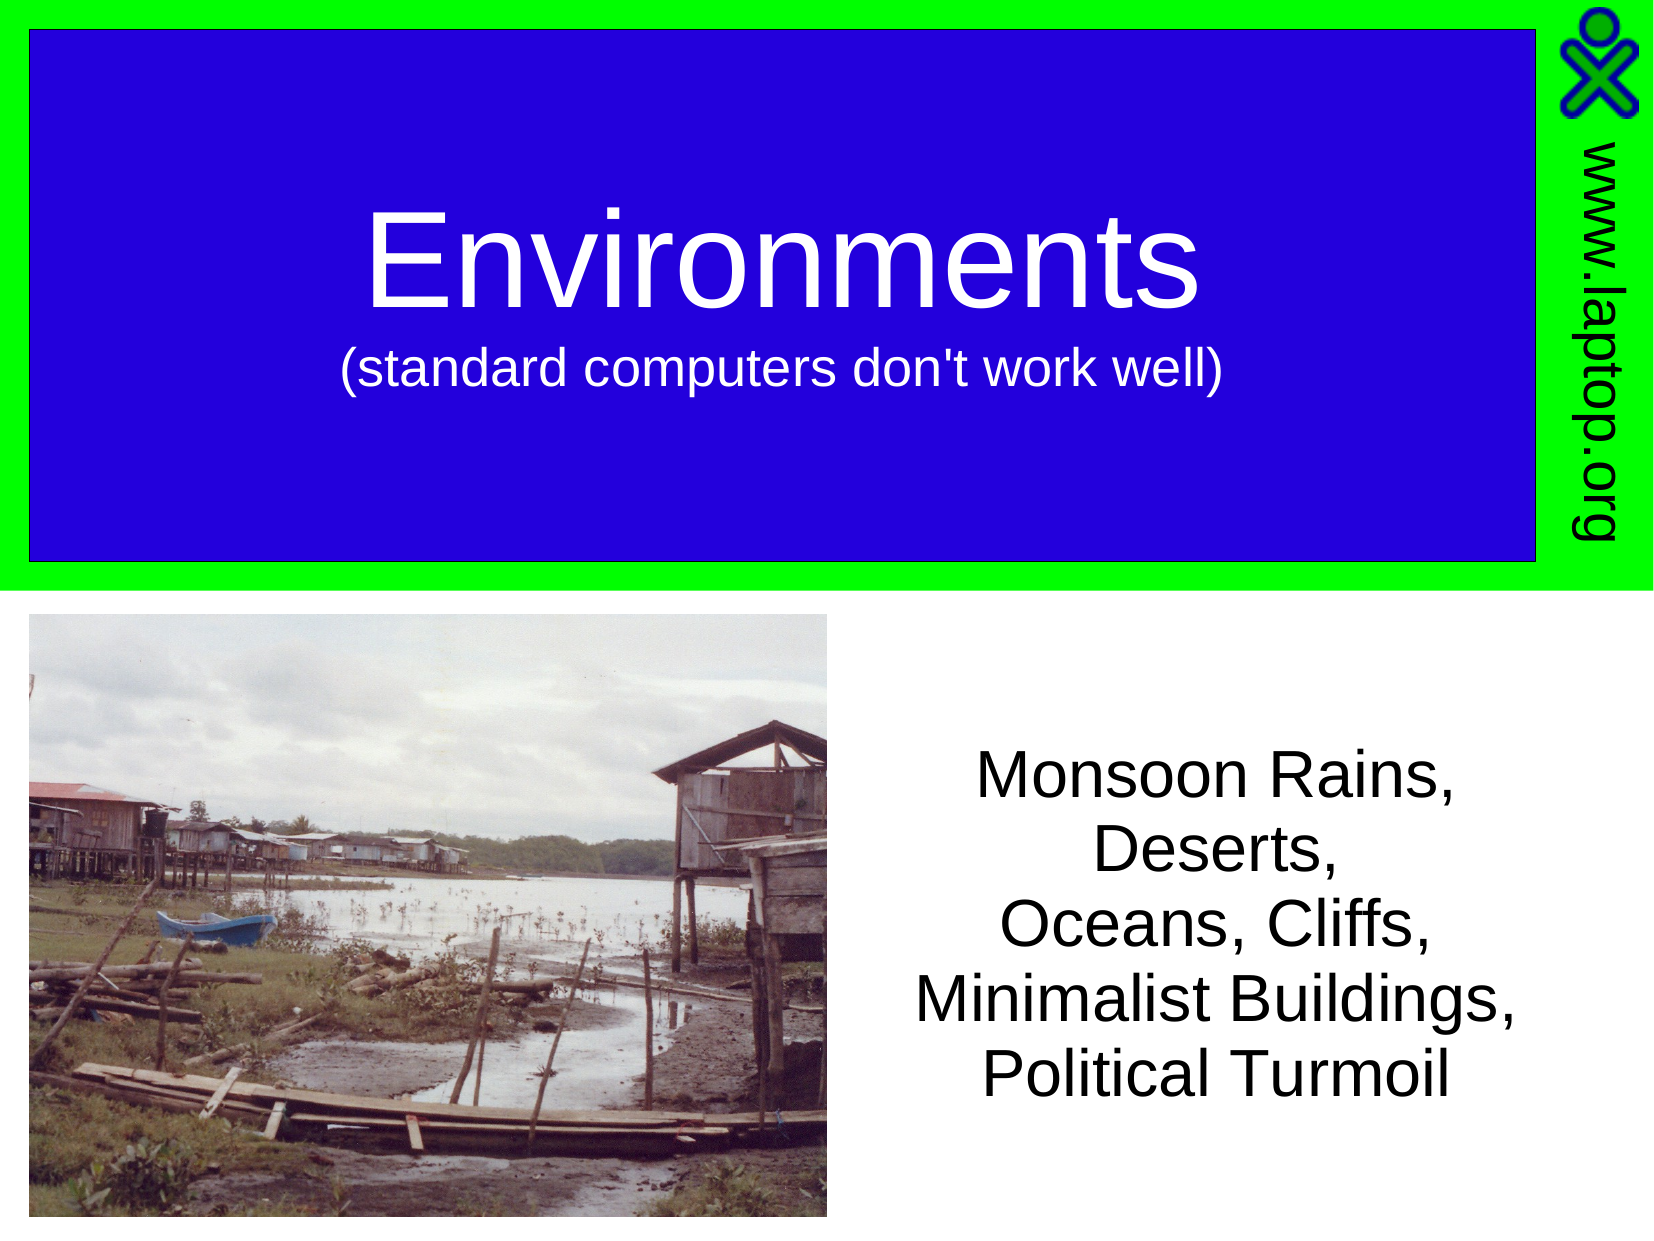

# Environments (standard computers don't work well)
Monsoon Rains, Deserts,
Oceans, Cliffs,
Minimalist Buildings,
Political Turmoil